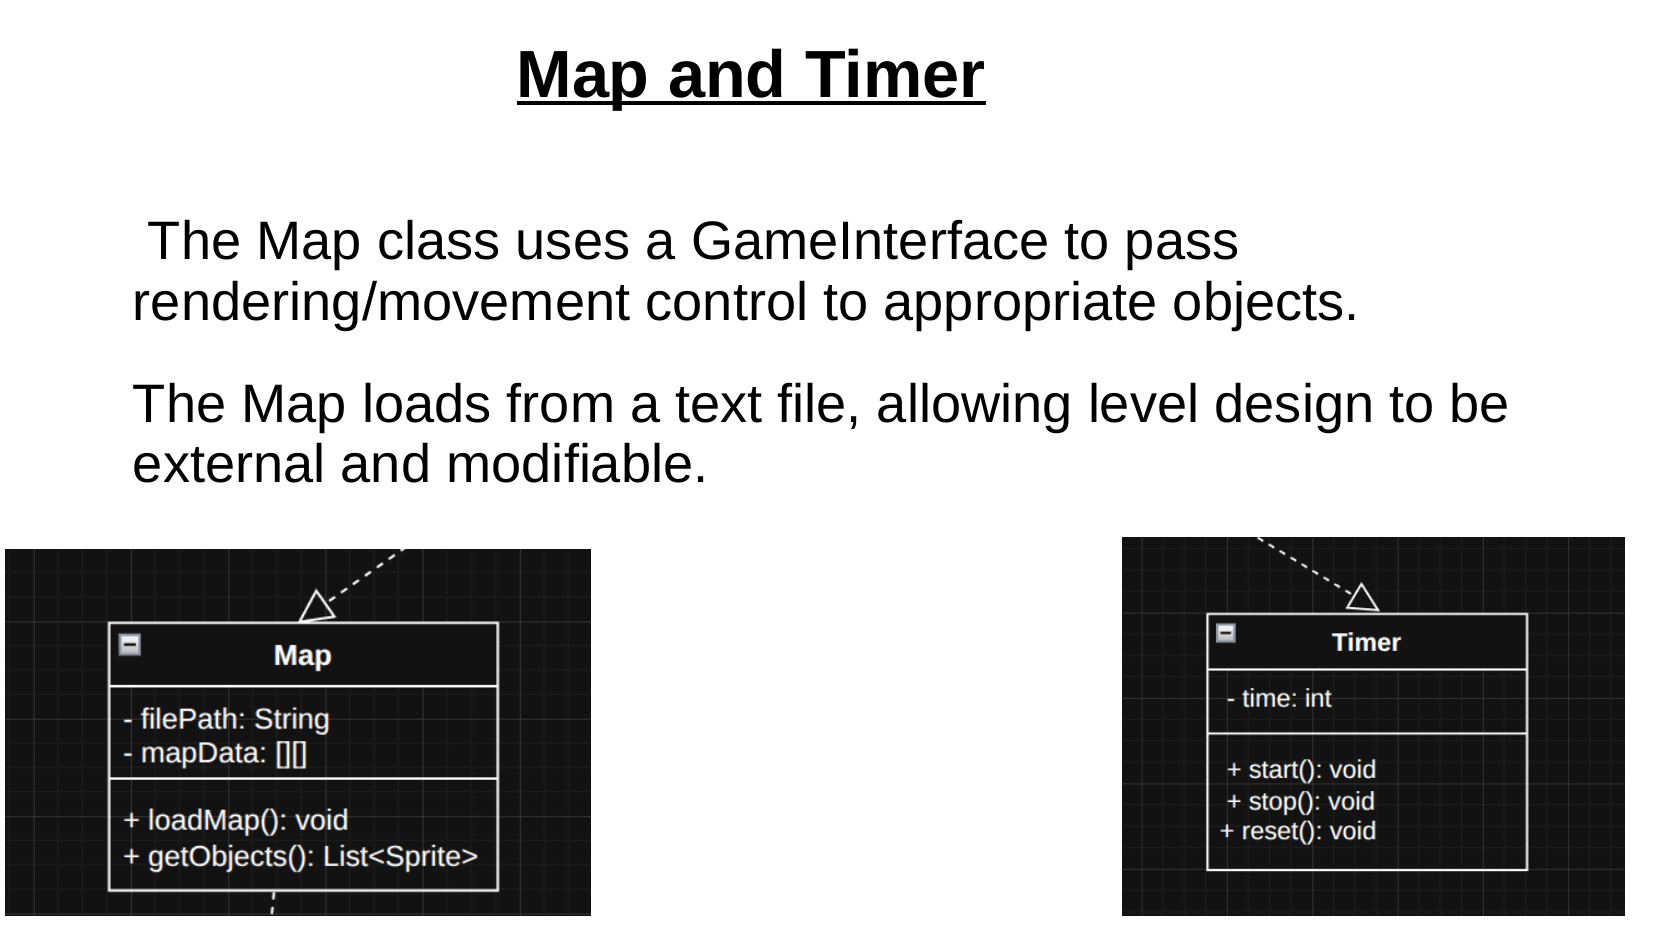

Map and Timer
 The Map class uses a GameInterface to pass rendering/movement control to appropriate objects.
The Map loads from a text file, allowing level design to be external and modifiable.